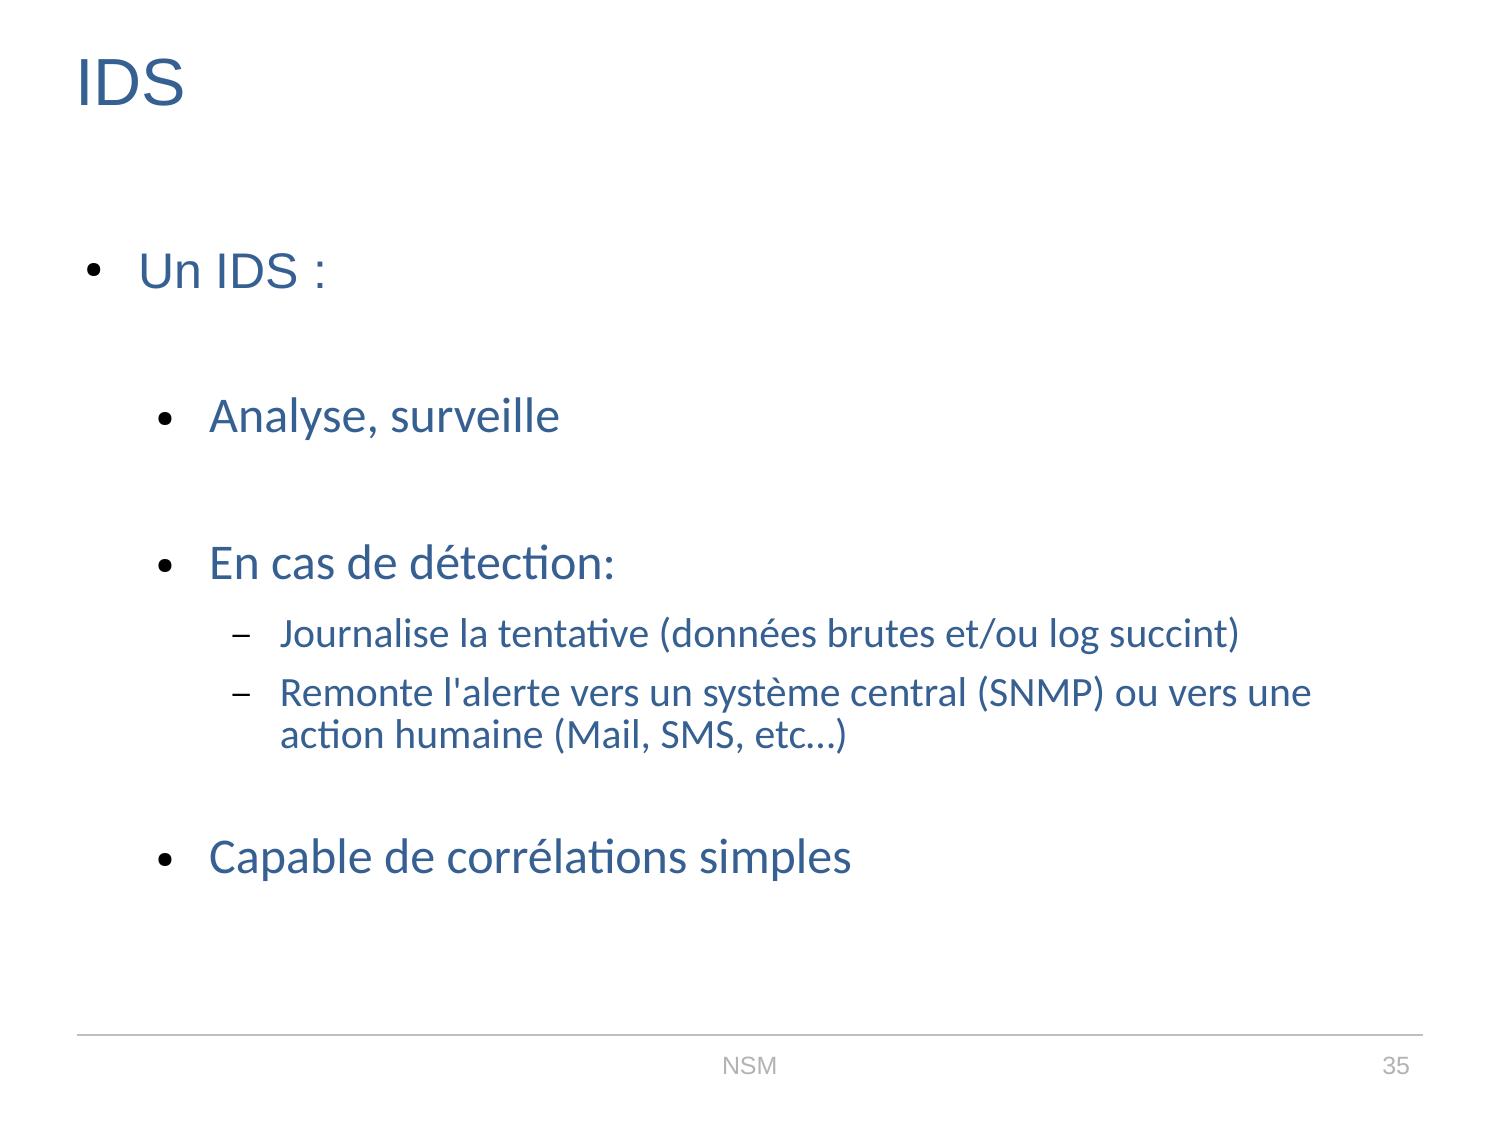

# IDS
Un IDS :
Analyse, surveille
En cas de détection:
Journalise la tentative (données brutes et/ou log succint)
Remonte l'alerte vers un système central (SNMP) ou vers une action humaine (Mail, SMS, etc…)
Capable de corrélations simples
Your footer here
35